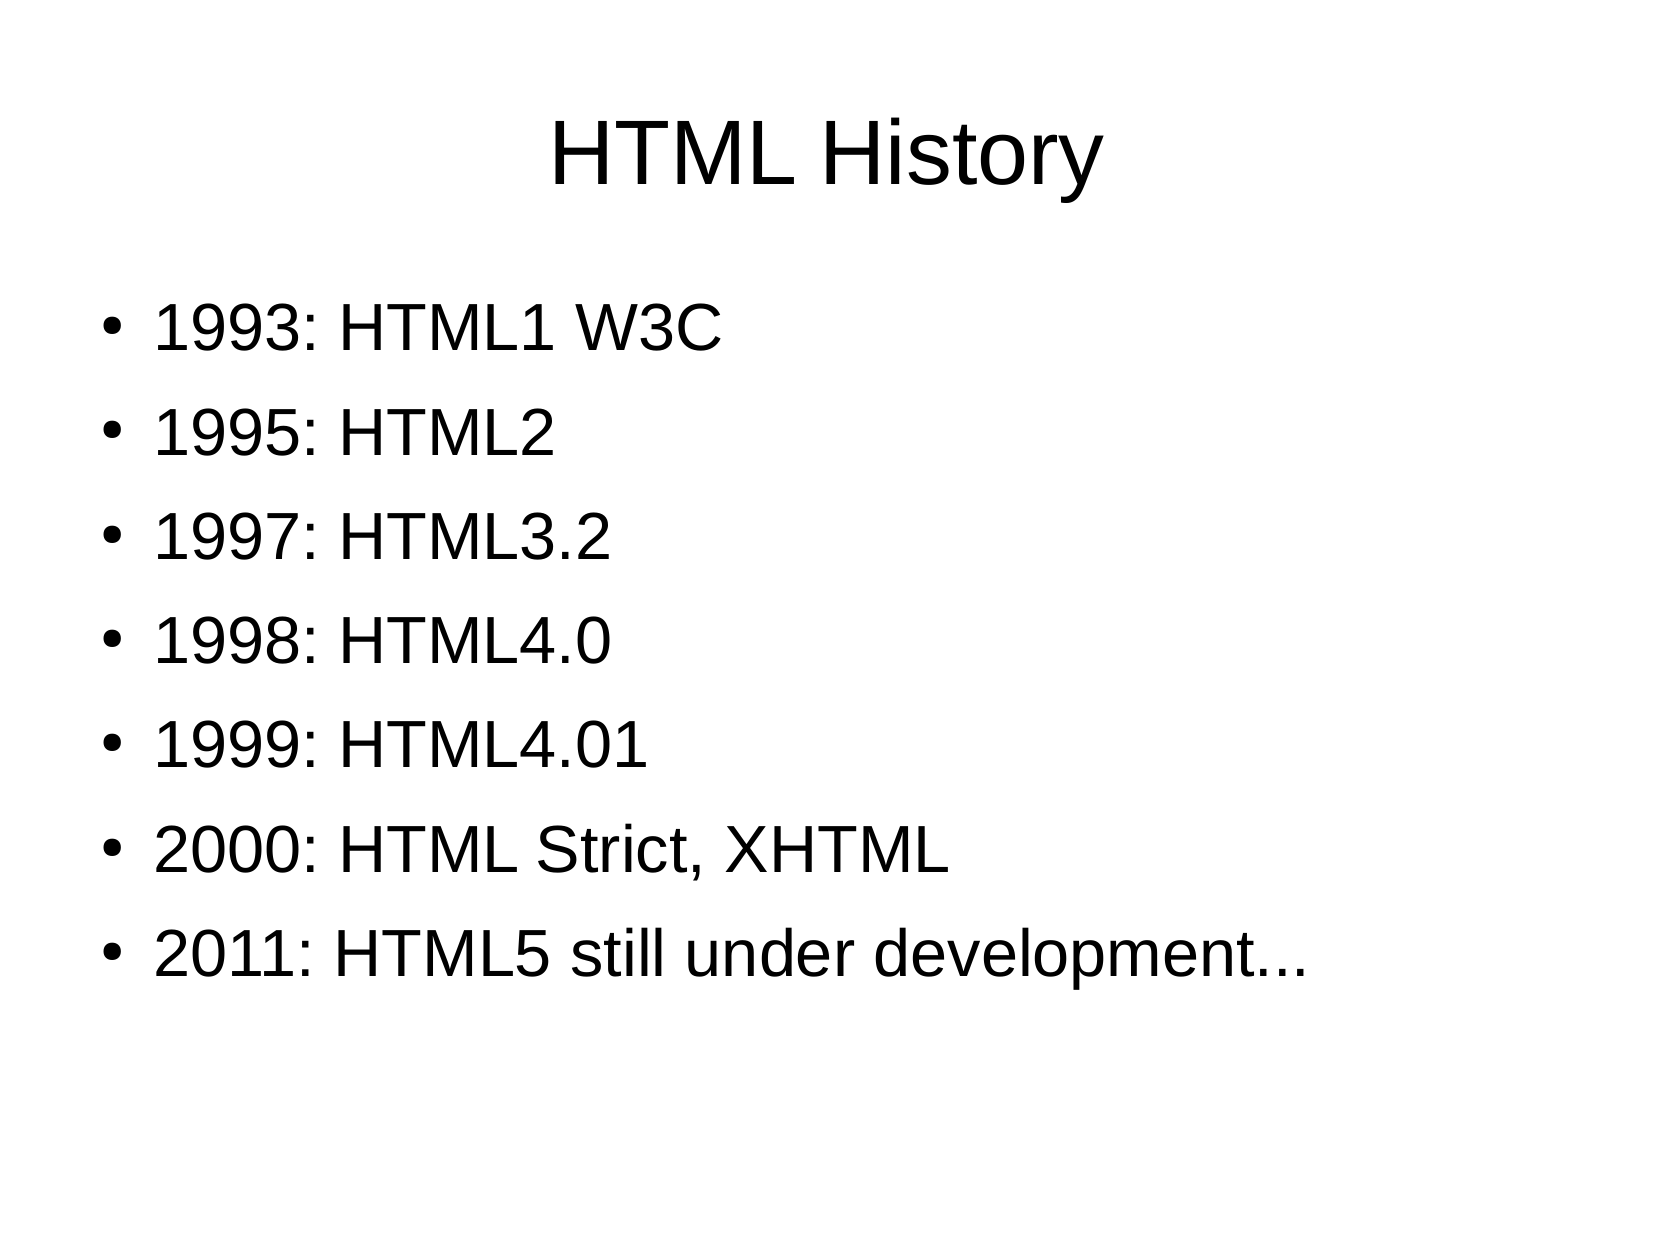

# HTML History
1993: HTML1 W3C
1995: HTML2
1997: HTML3.2
1998: HTML4.0
1999: HTML4.01
2000: HTML Strict, XHTML
2011: HTML5 still under development...